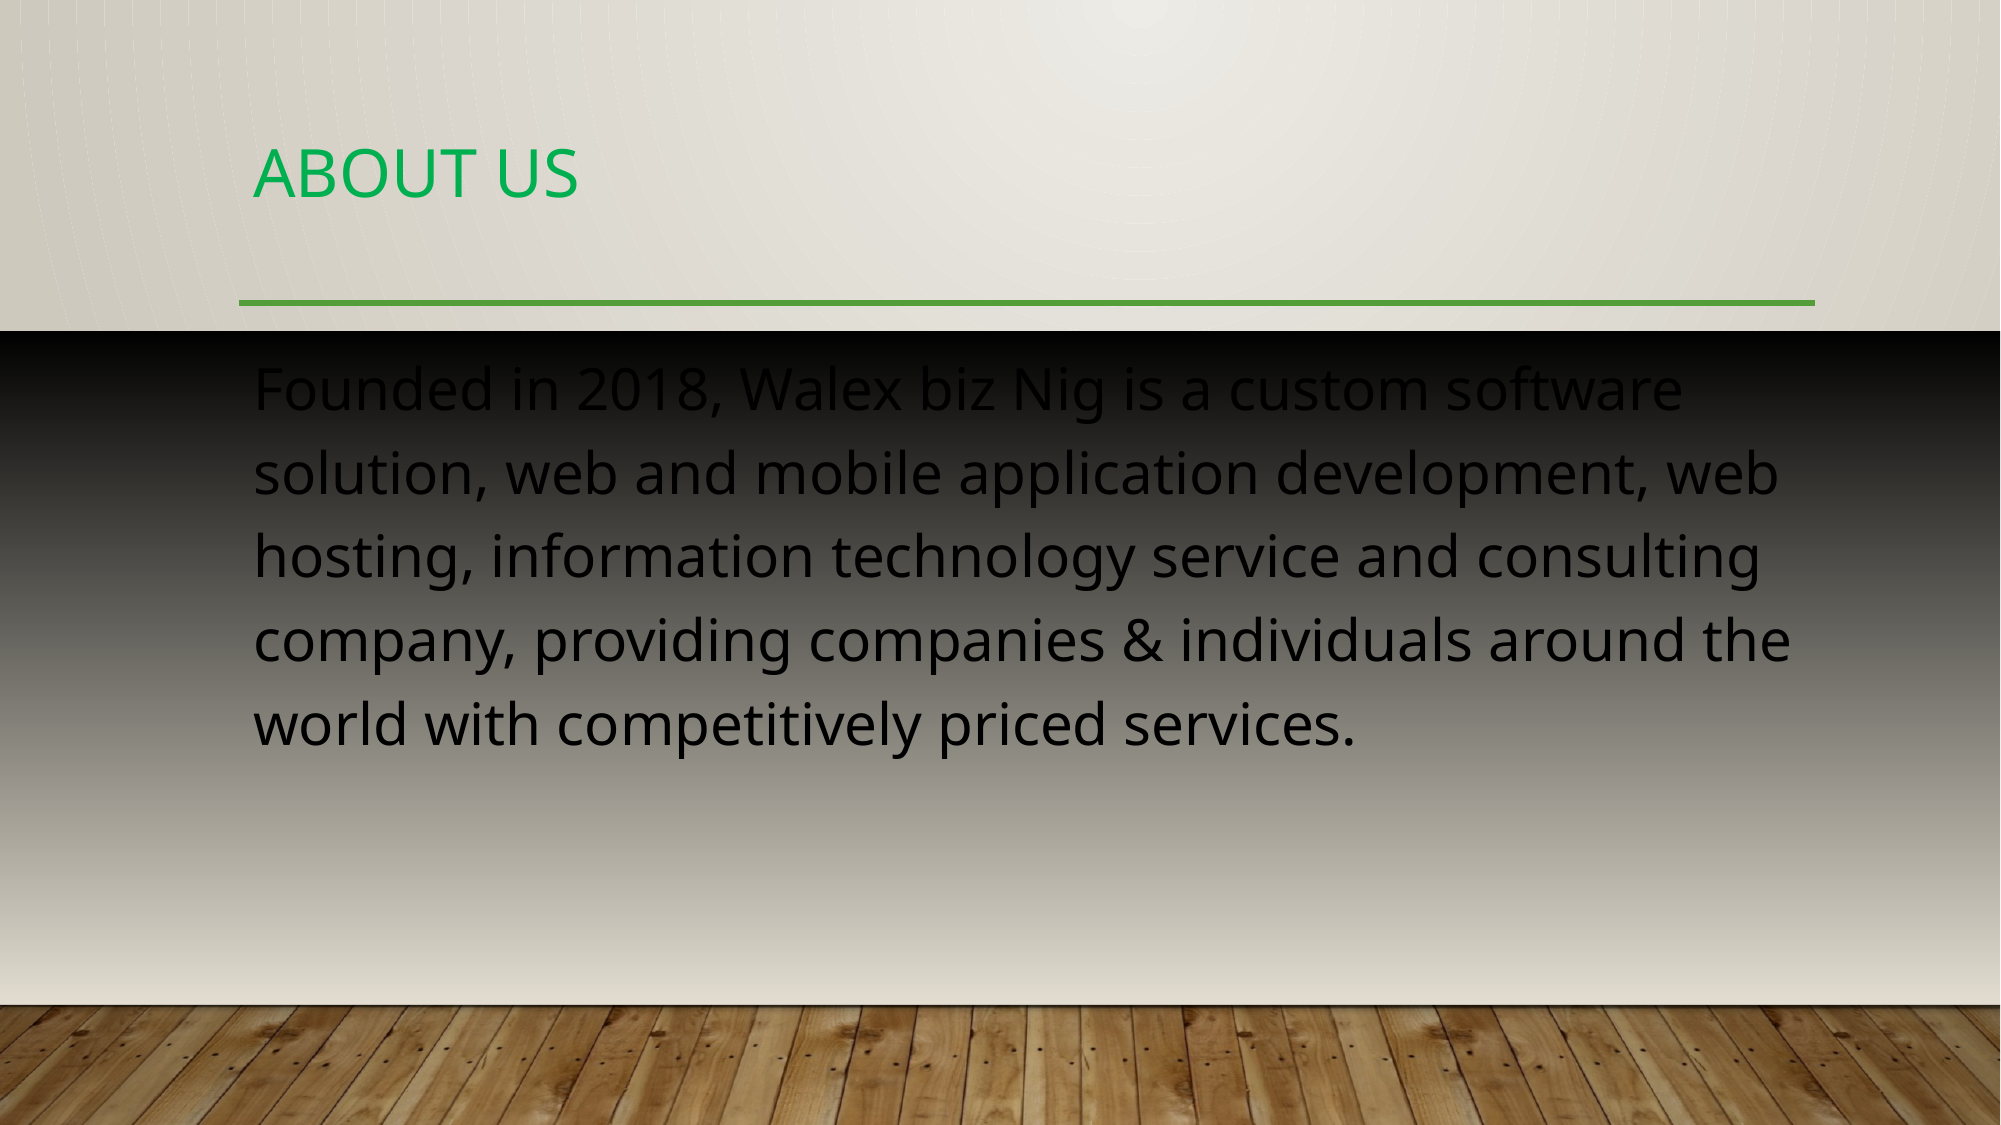

# About us
Founded in 2018, Walex biz Nig is a custom software solution, web and mobile application development, web hosting, information technology service and consulting company, providing companies & individuals around the world with competitively priced services.